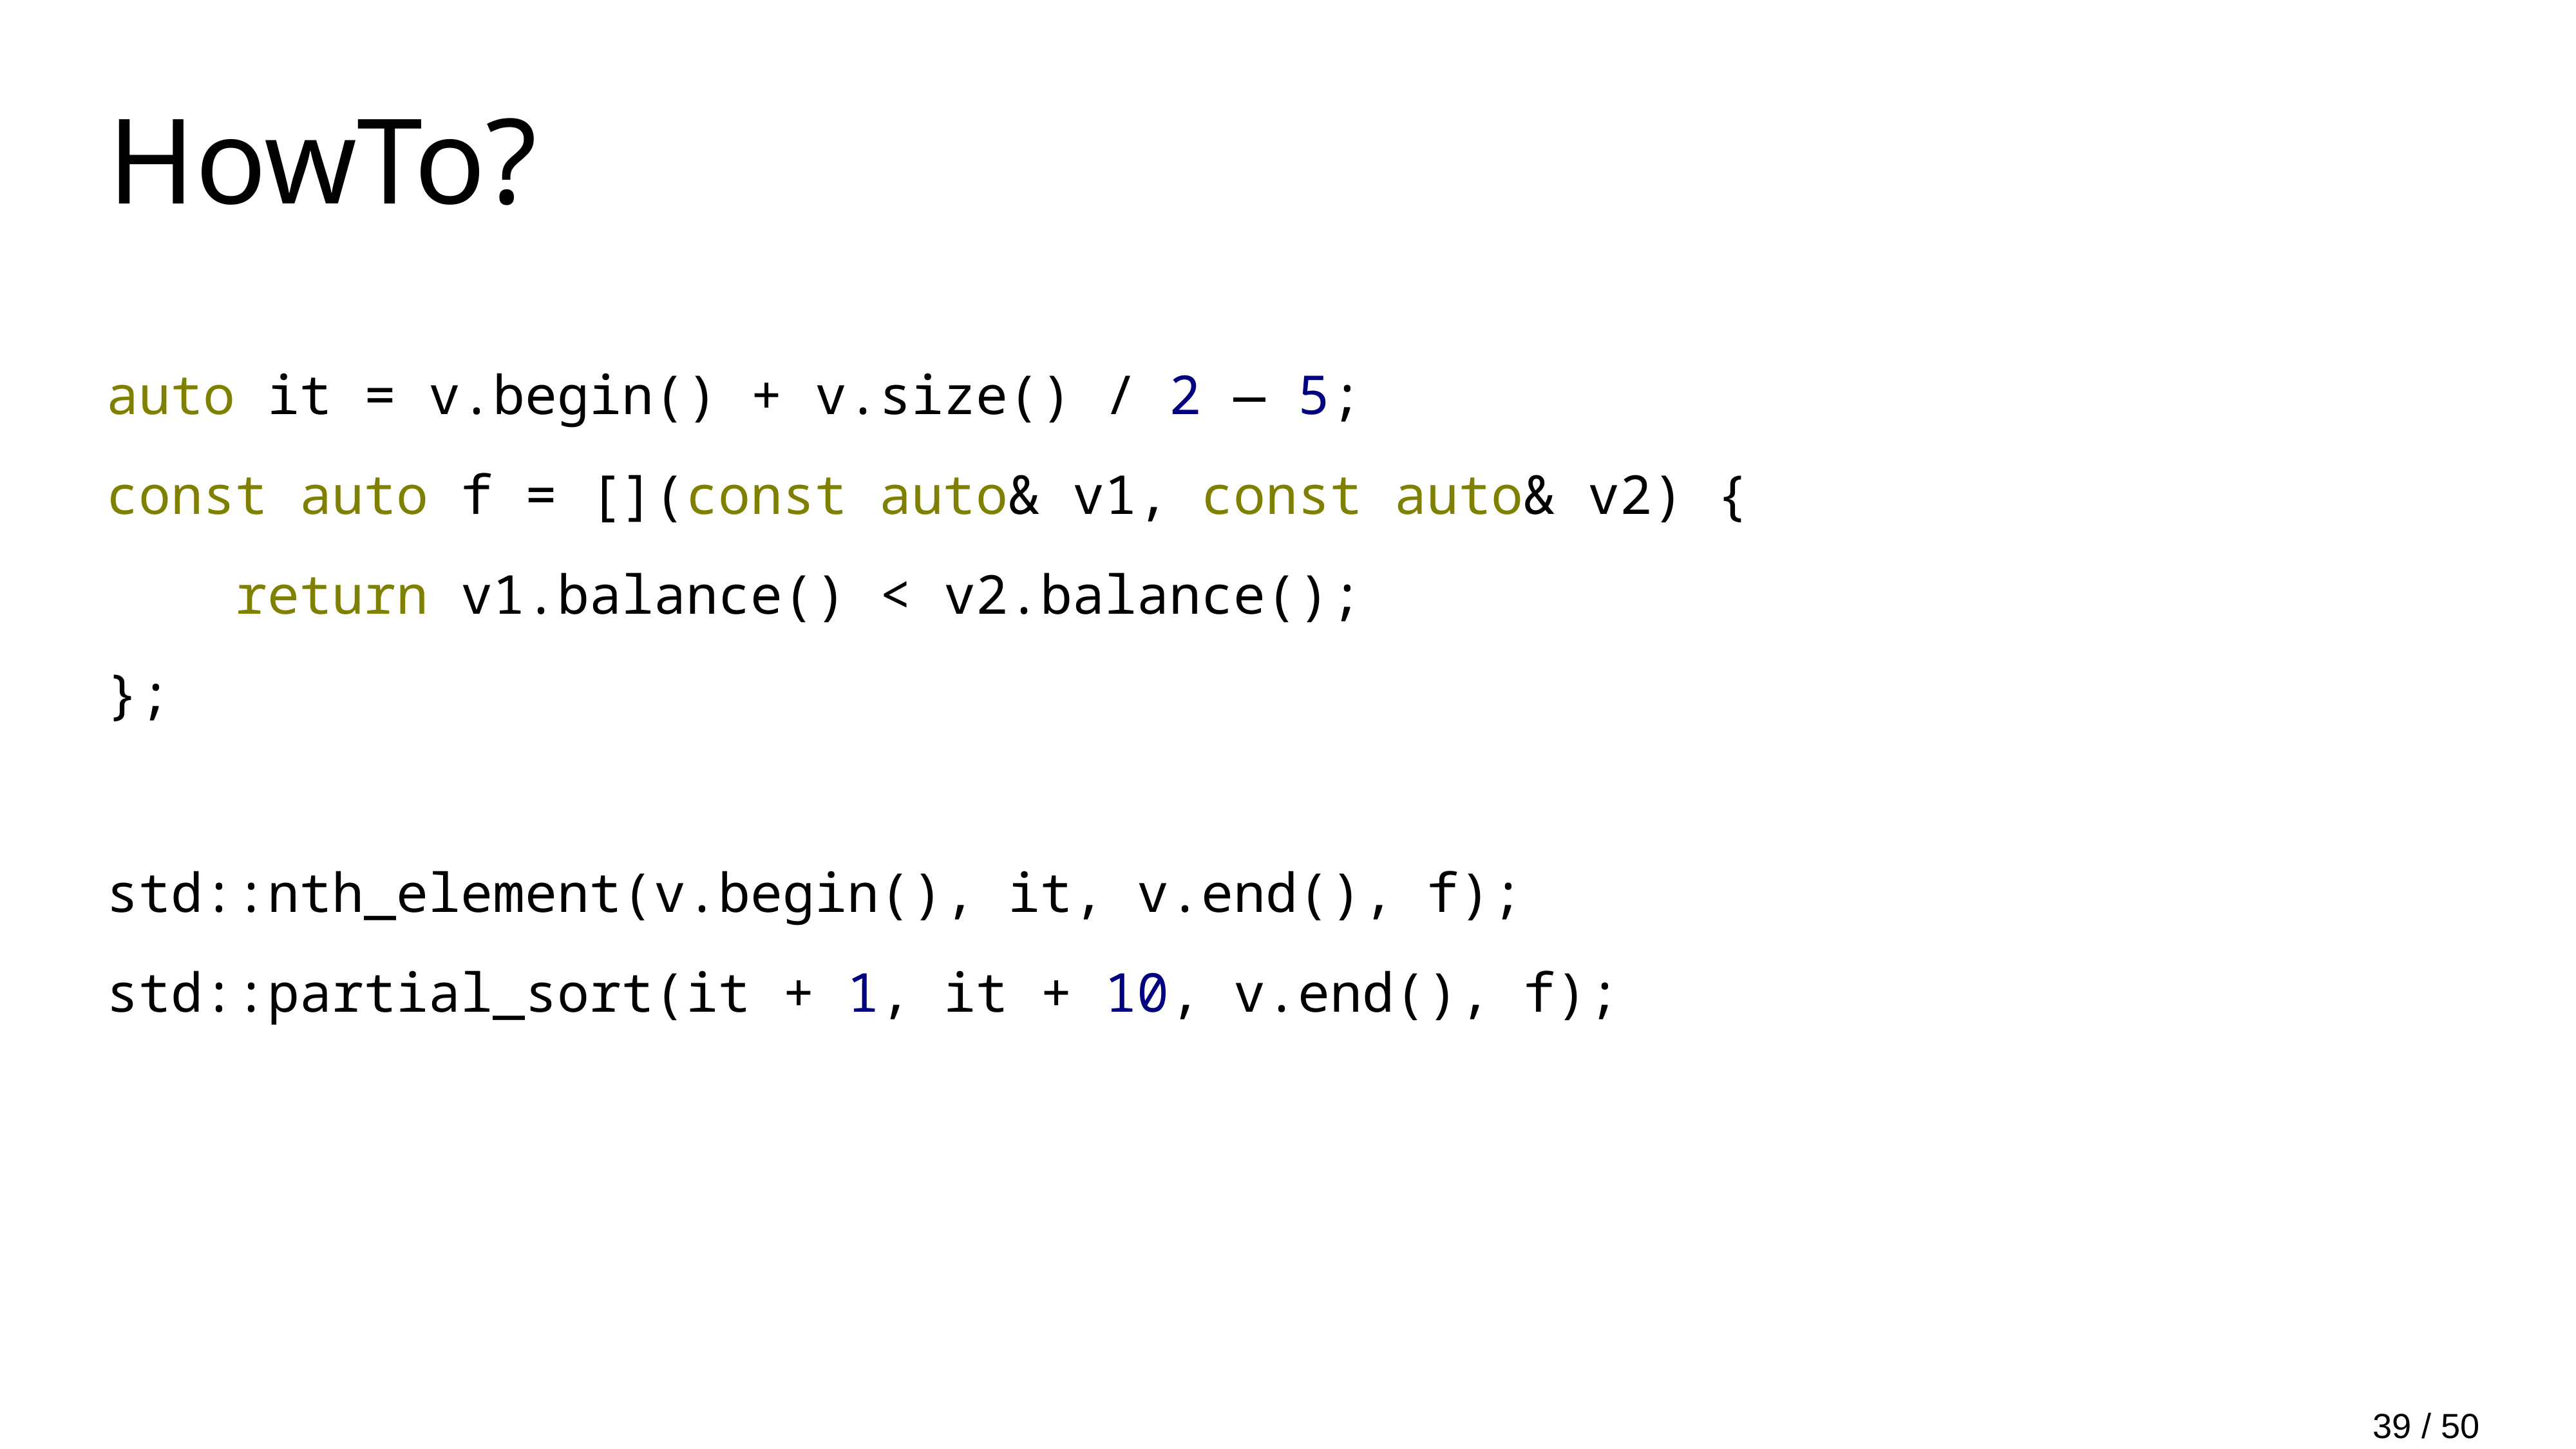

# HowTo?
auto it = v.begin() + v.size() / 2 — 5;
const auto f = [](const auto& v1, const auto& v2) {
 return v1.balance() < v2.balance();
};
std::nth_element(v.begin(), it, v.end(), f);
std::partial_sort(it + 1, it + 10, v.end(), f);